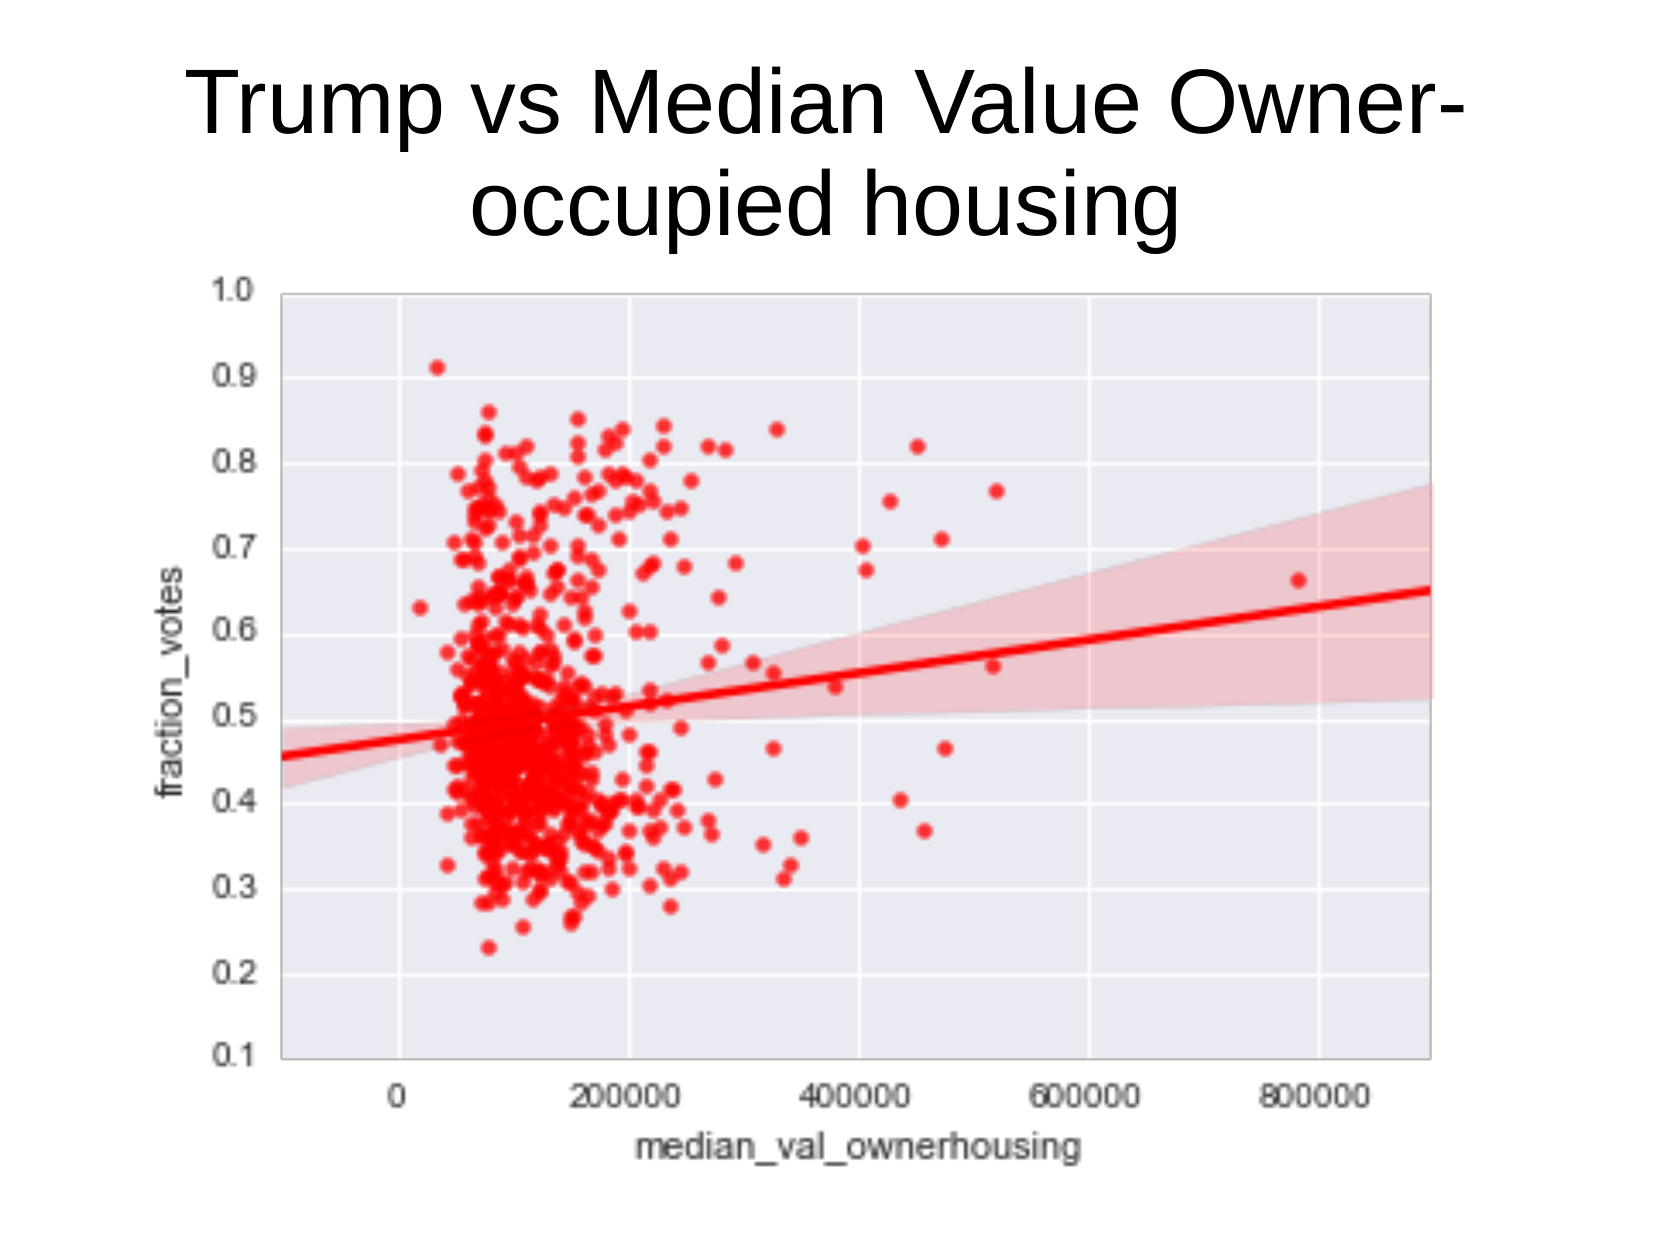

# Trump vs Median Value Owner-occupied housing